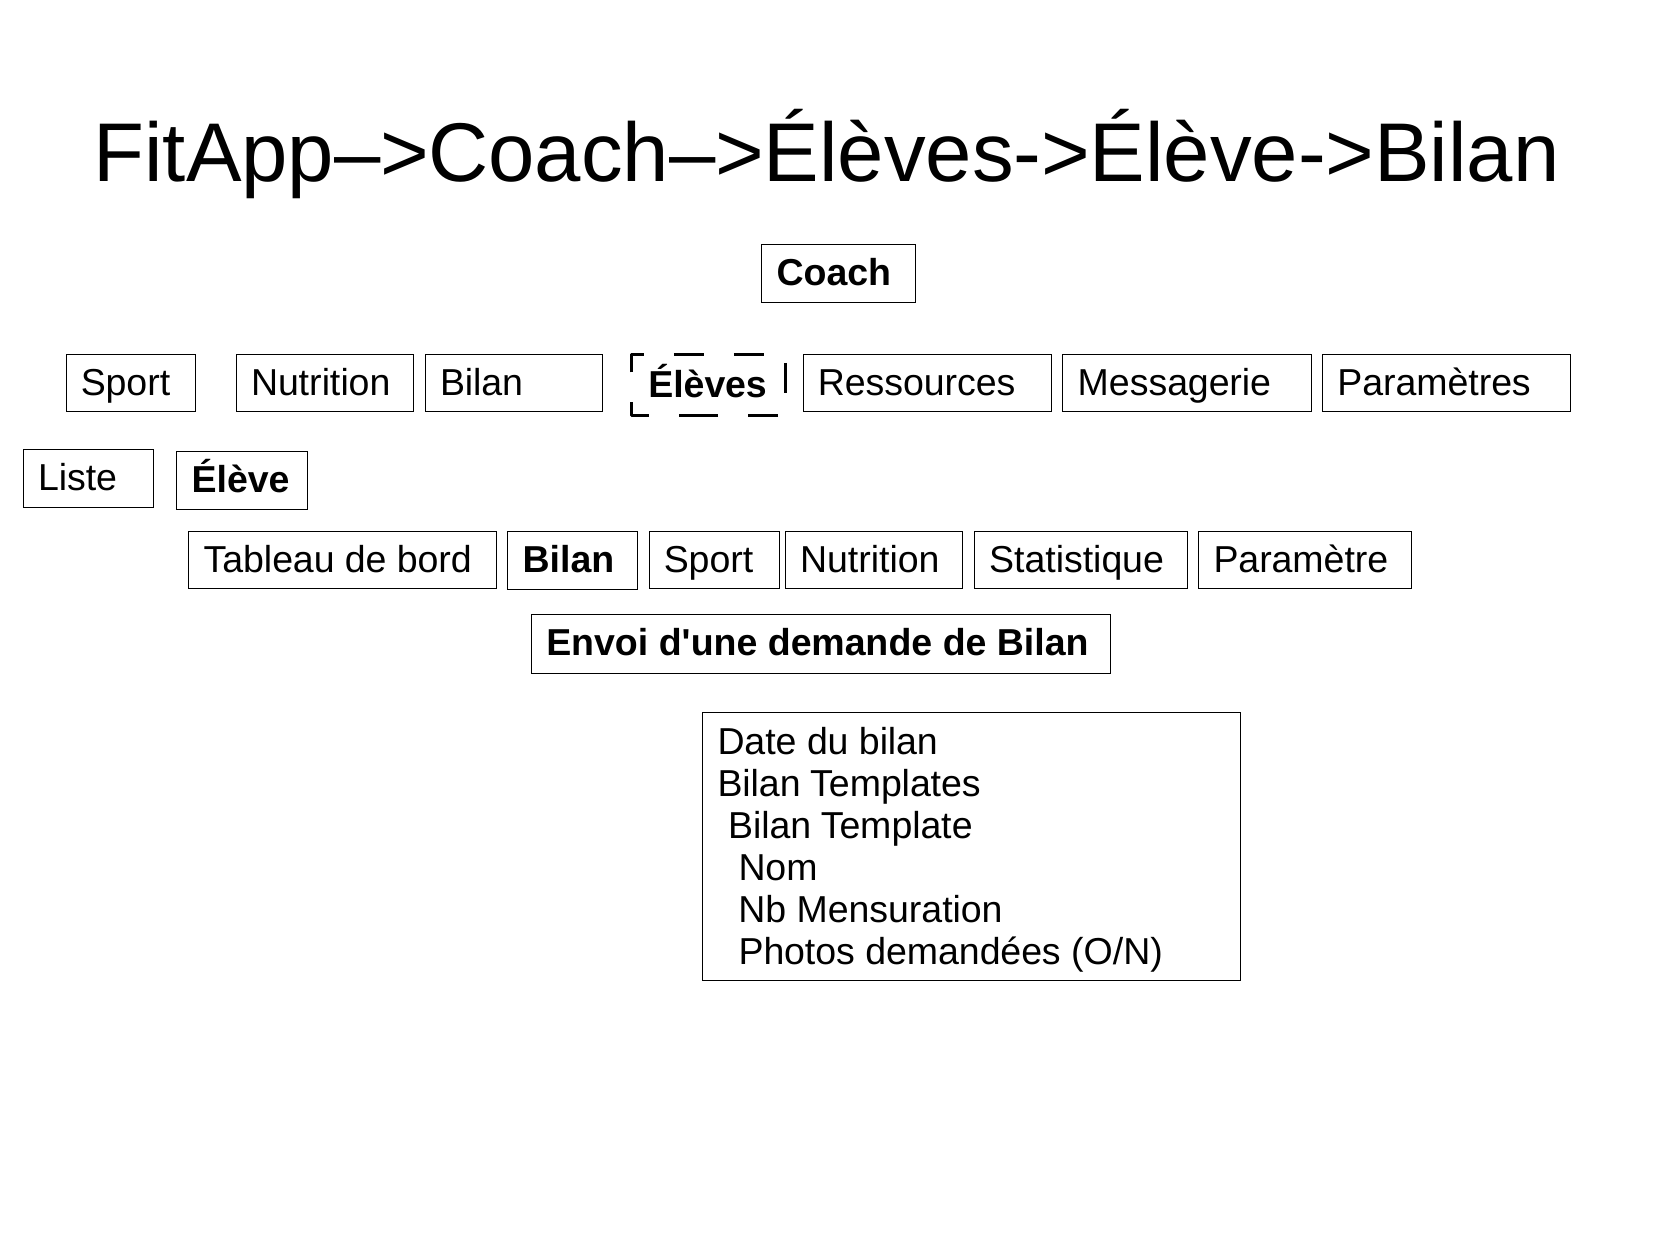

# FitApp–>Coach–>Élèves->Élève->Bilan
Coach
Sport
Nutrition
Bilan
Ressources
Messagerie
Paramètres
Élèves
Liste
Élève
Tableau de bord
Bilan
Sport
Nutrition
Statistique
Paramètre
Envoi d'une demande de Bilan
Date du bilan
Bilan Templates
 Bilan Template
 Nom
 Nb Mensuration
 Photos demandées (O/N)